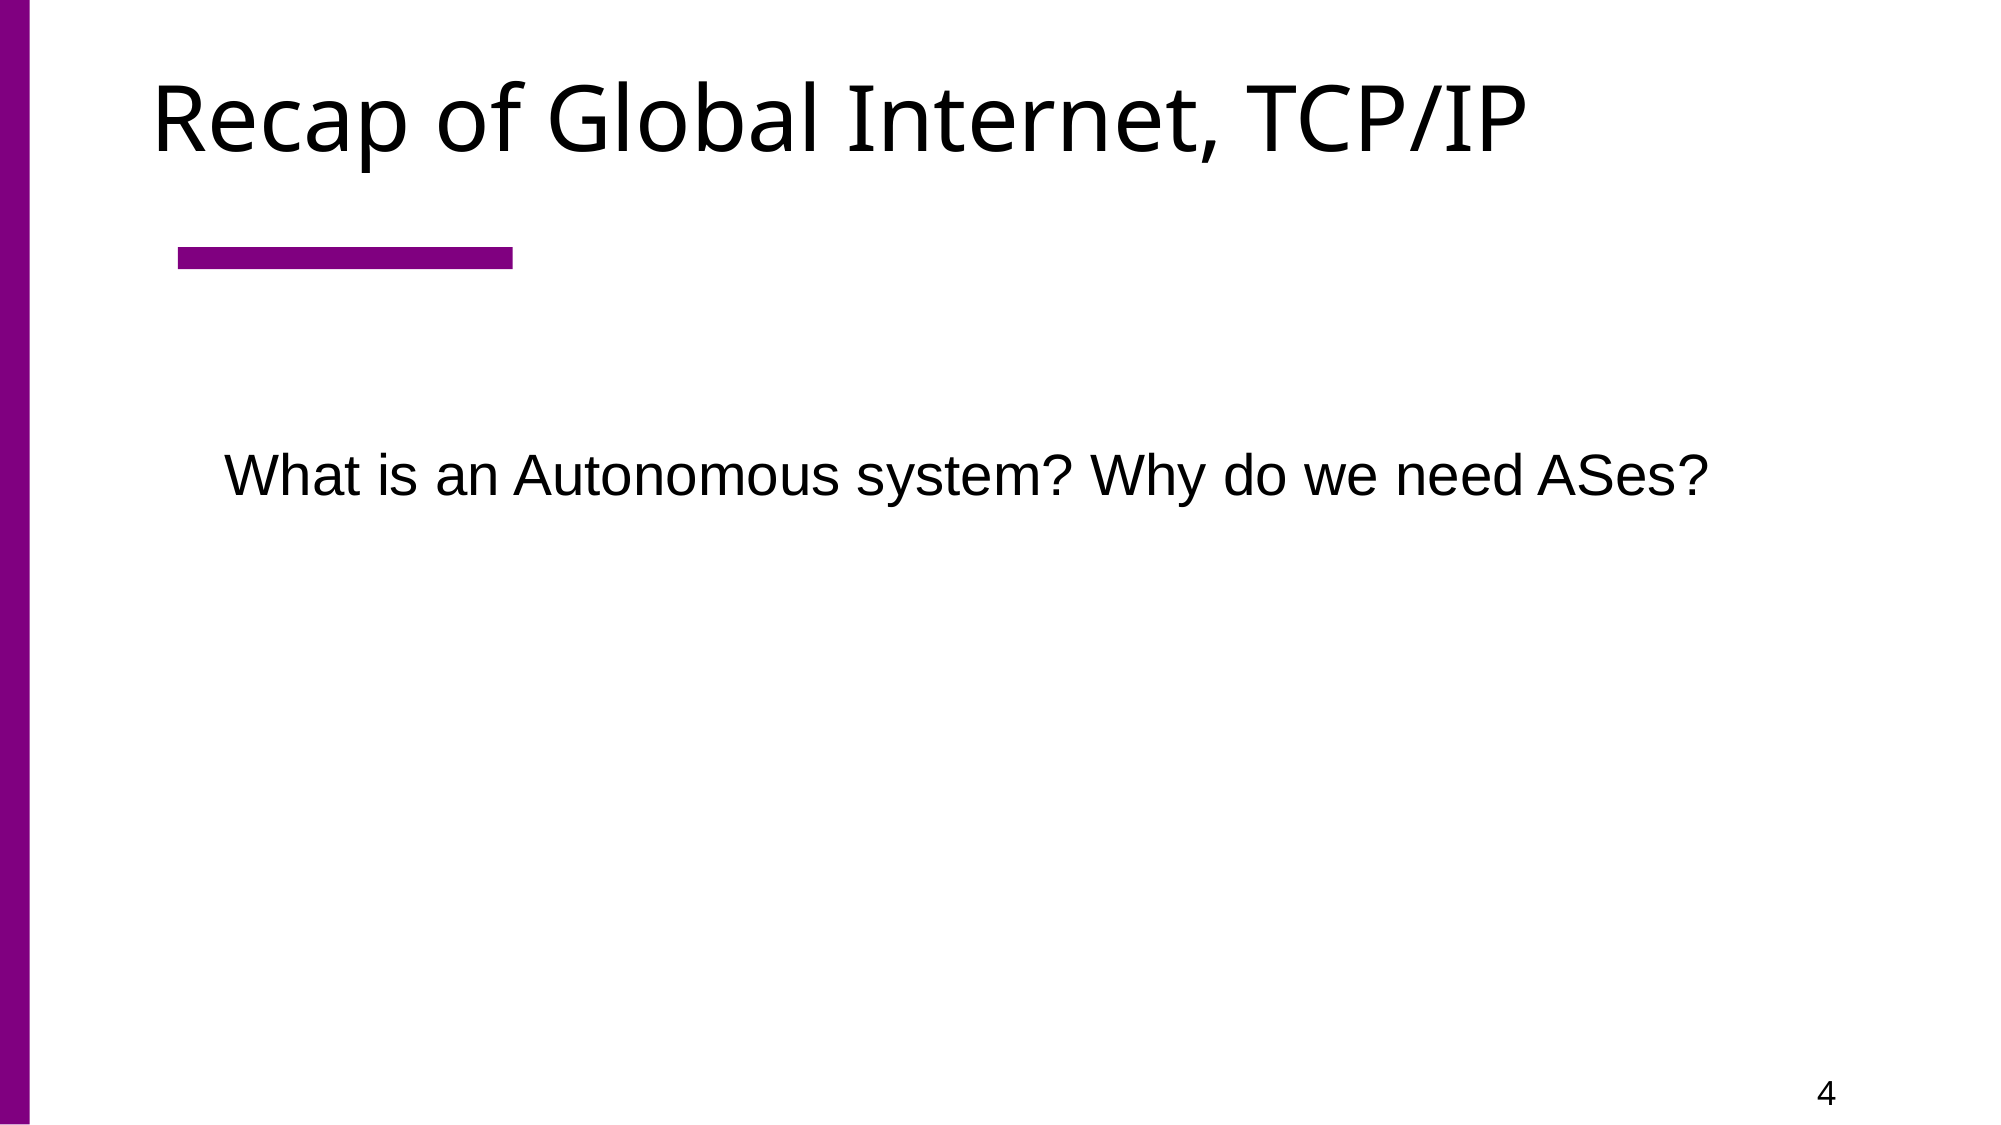

# Recap of Global Internet, TCP/IP
What is an Autonomous system? Why do we need ASes?